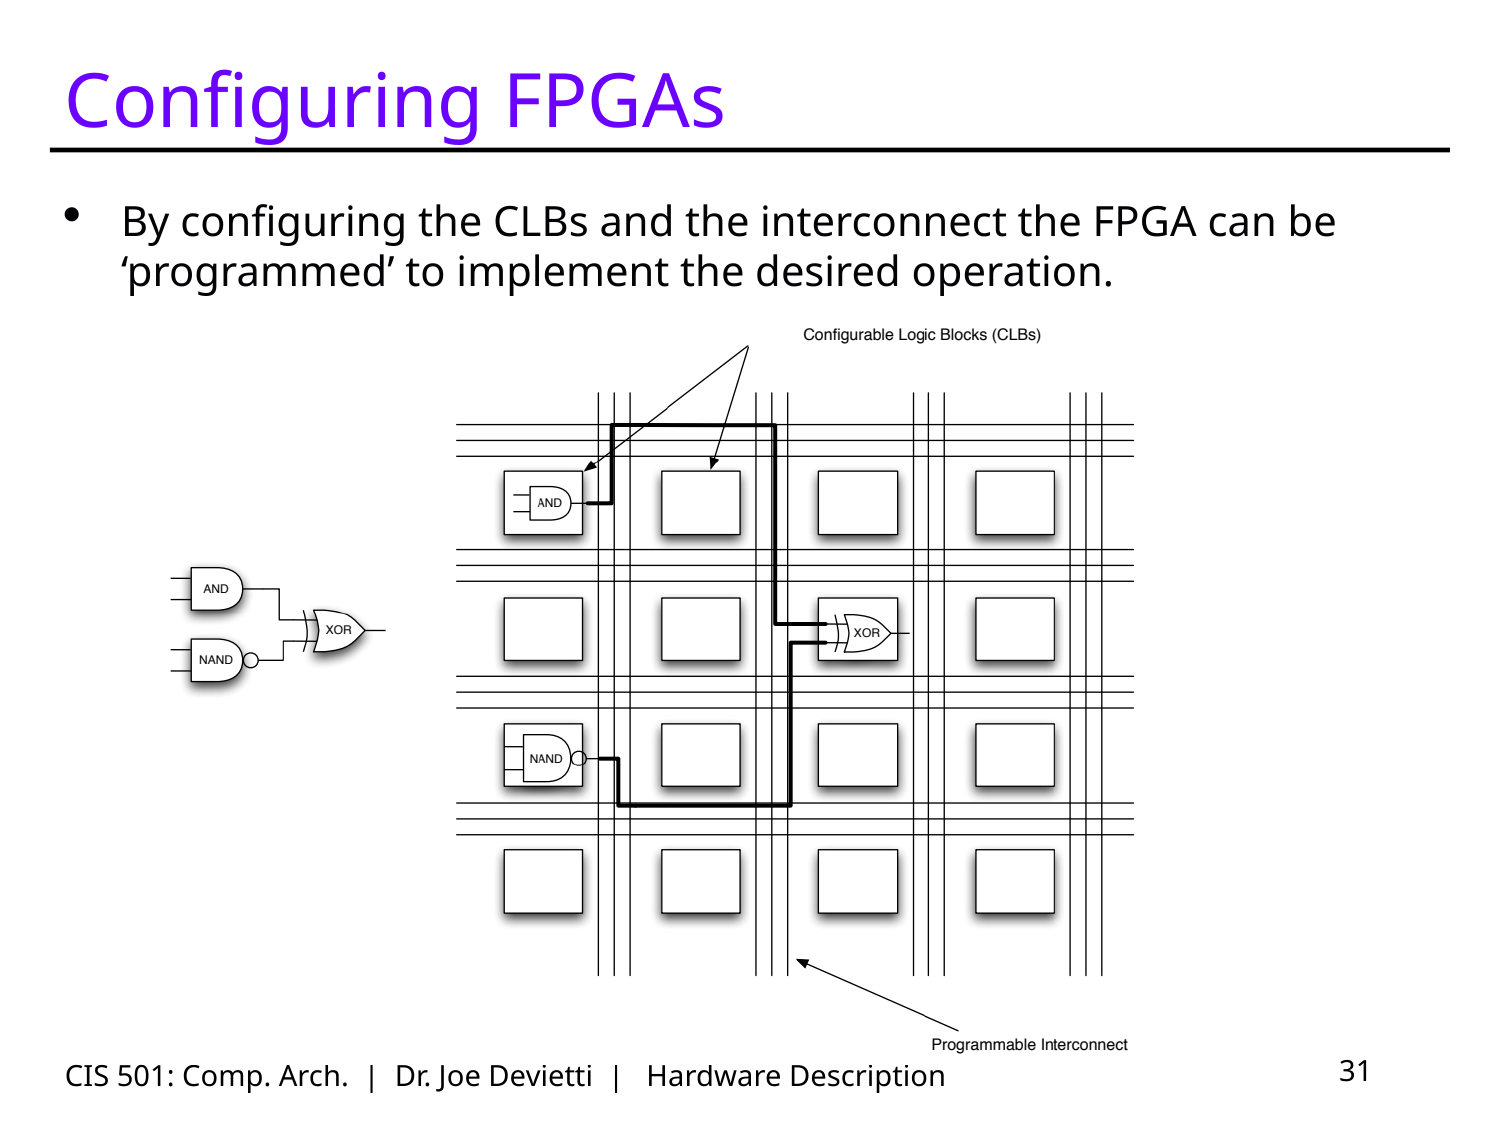

Configuring FPGAs
By configuring the CLBs and the interconnect the FPGA can be ‘programmed’ to implement the desired operation.
CIS 501: Comp. Arch. | Dr. Joe Devietti | Hardware Description